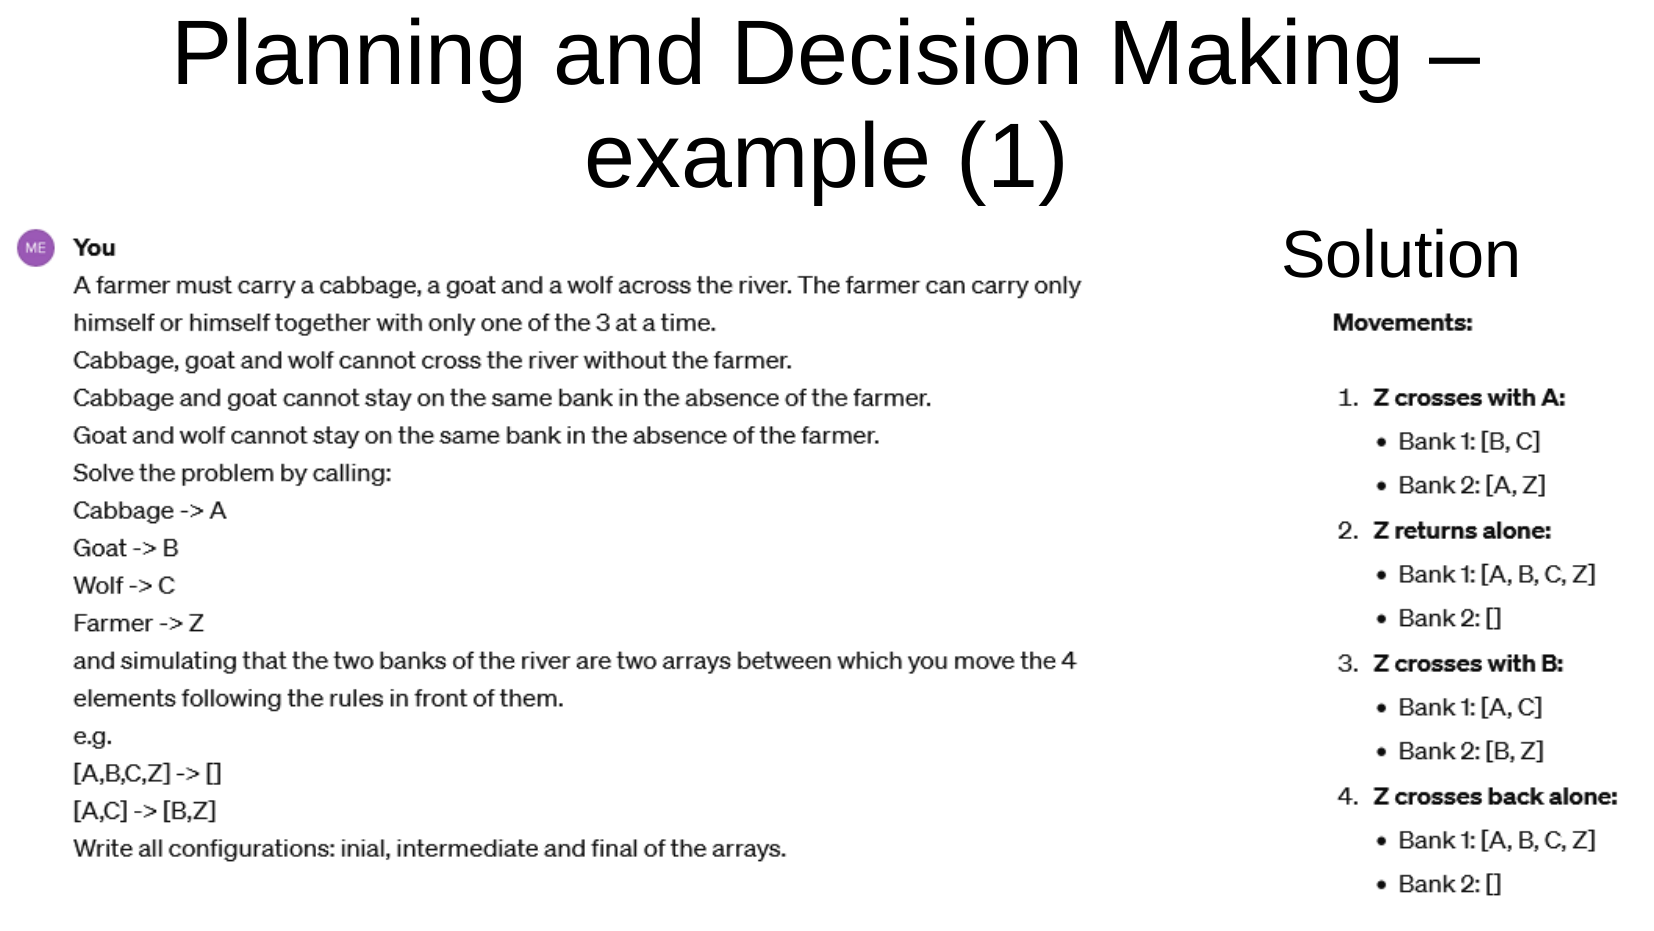

# Planning and Decision Making –example (1)
Solution